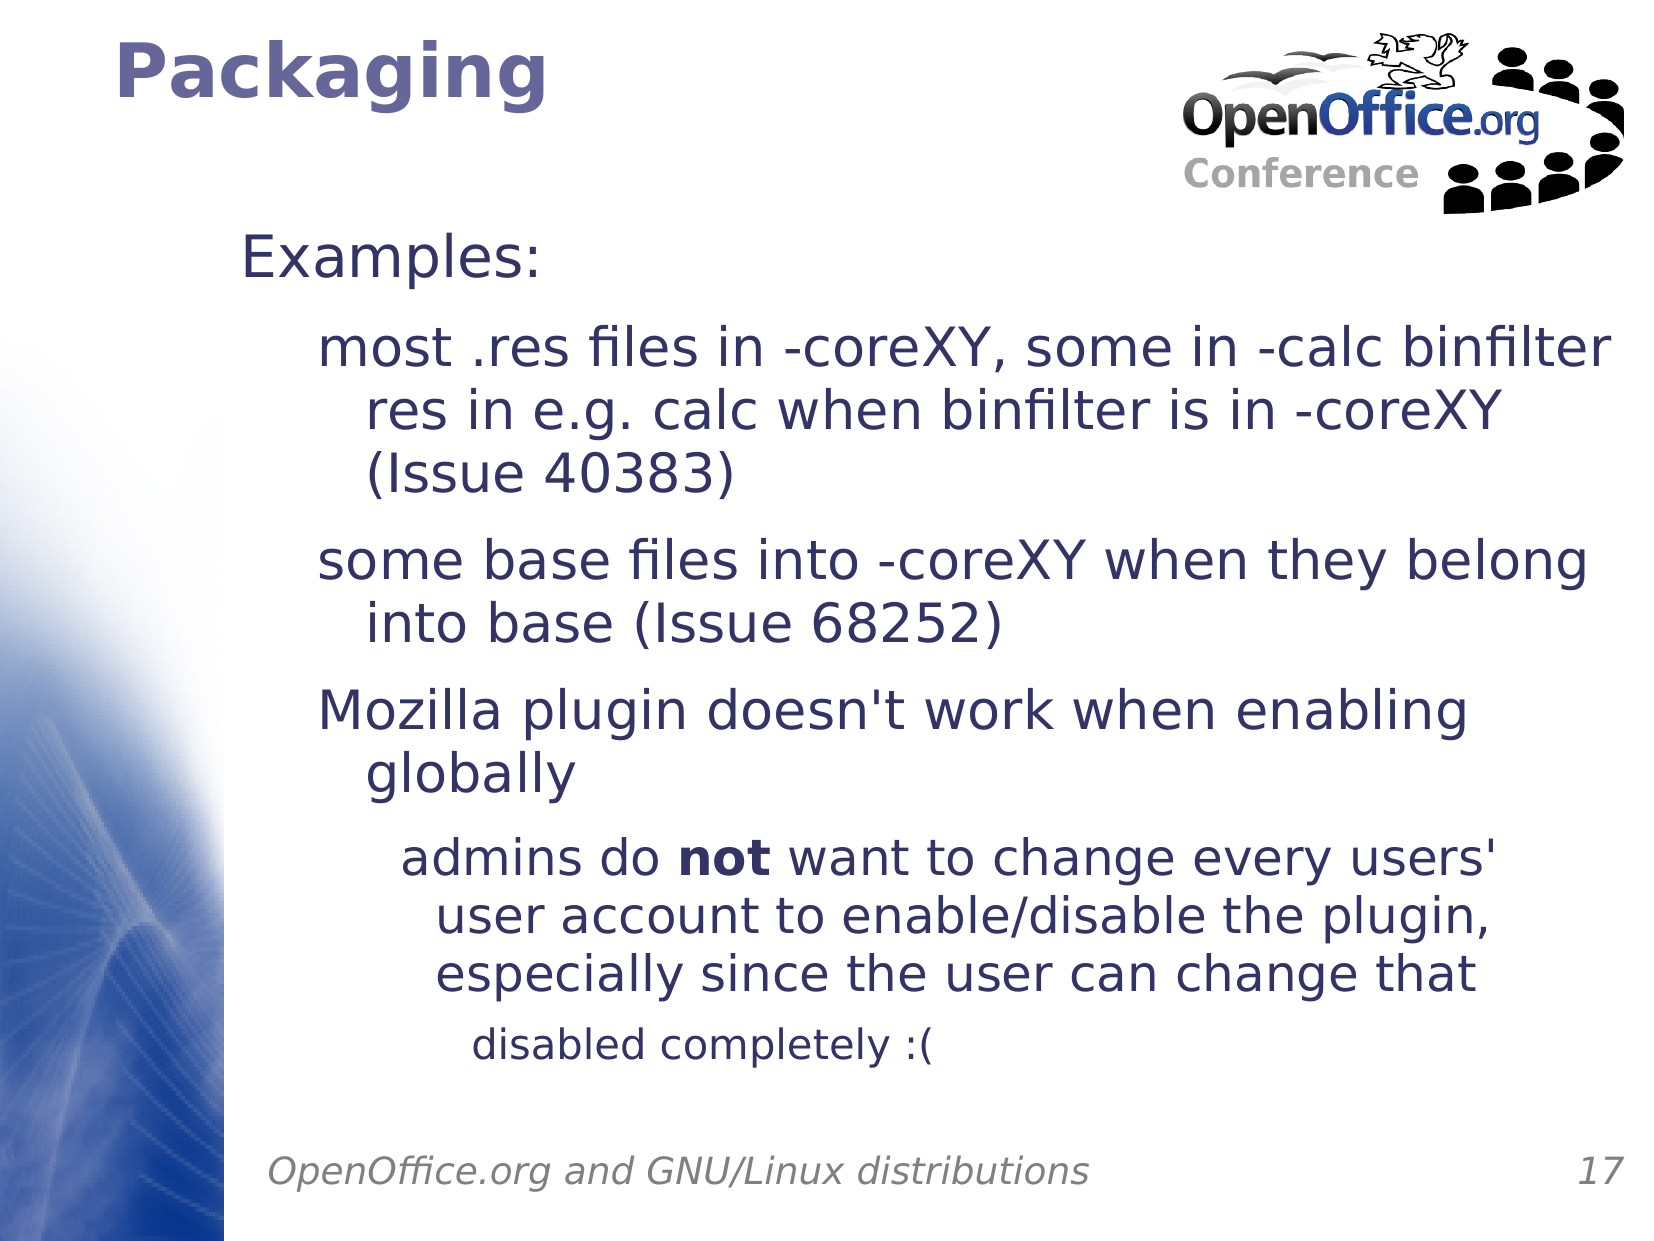

# Packaging
Examples:
most .res files in -coreXY, some in -calc binfilter res in e.g. calc when binfilter is in -coreXY (Issue 40383)
some base files into -coreXY when they belong into base (Issue 68252)
Mozilla plugin doesn't work when enabling globally
admins do not want to change every users' user account to enable/disable the plugin, especially since the user can change that
disabled completely :(